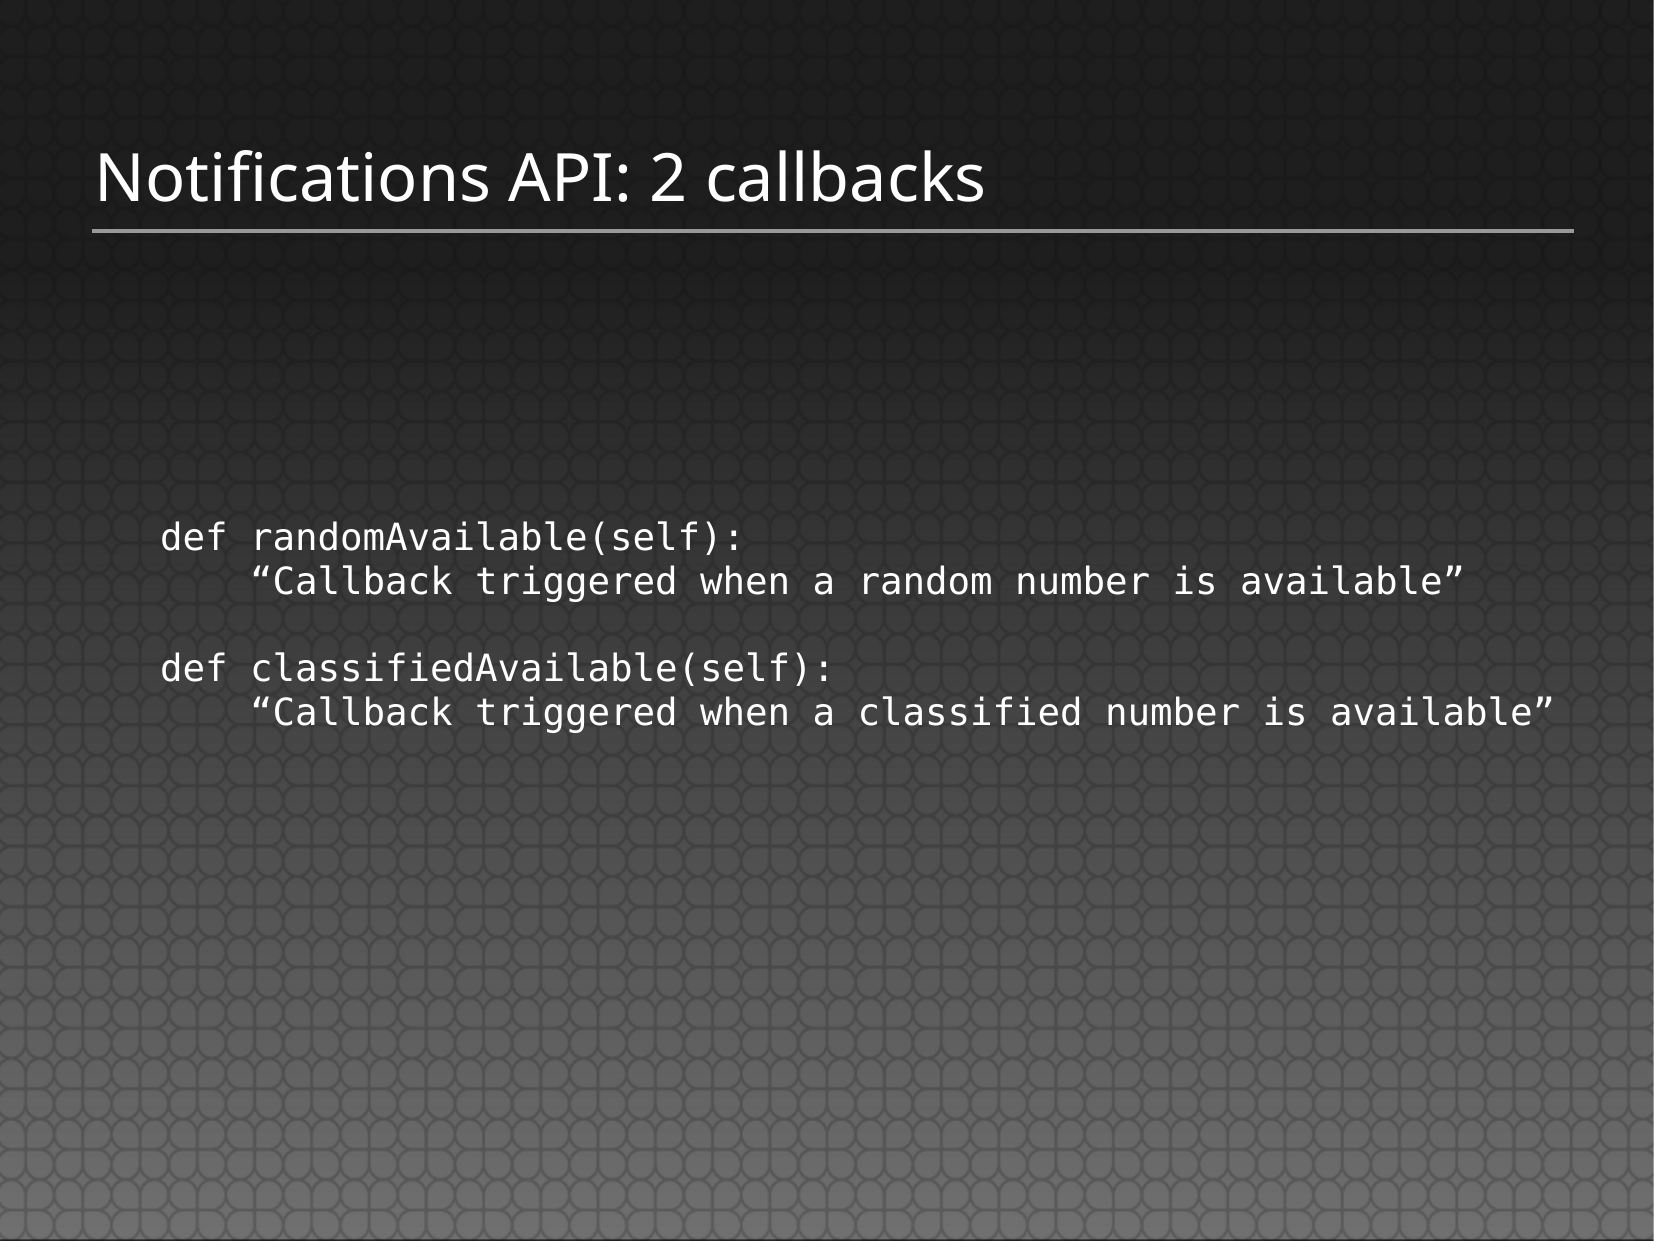

# Notifications API: 2 callbacks
 def randomAvailable(self):
 “Callback triggered when a random number is available”
 def classifiedAvailable(self):
 “Callback triggered when a classified number is available”